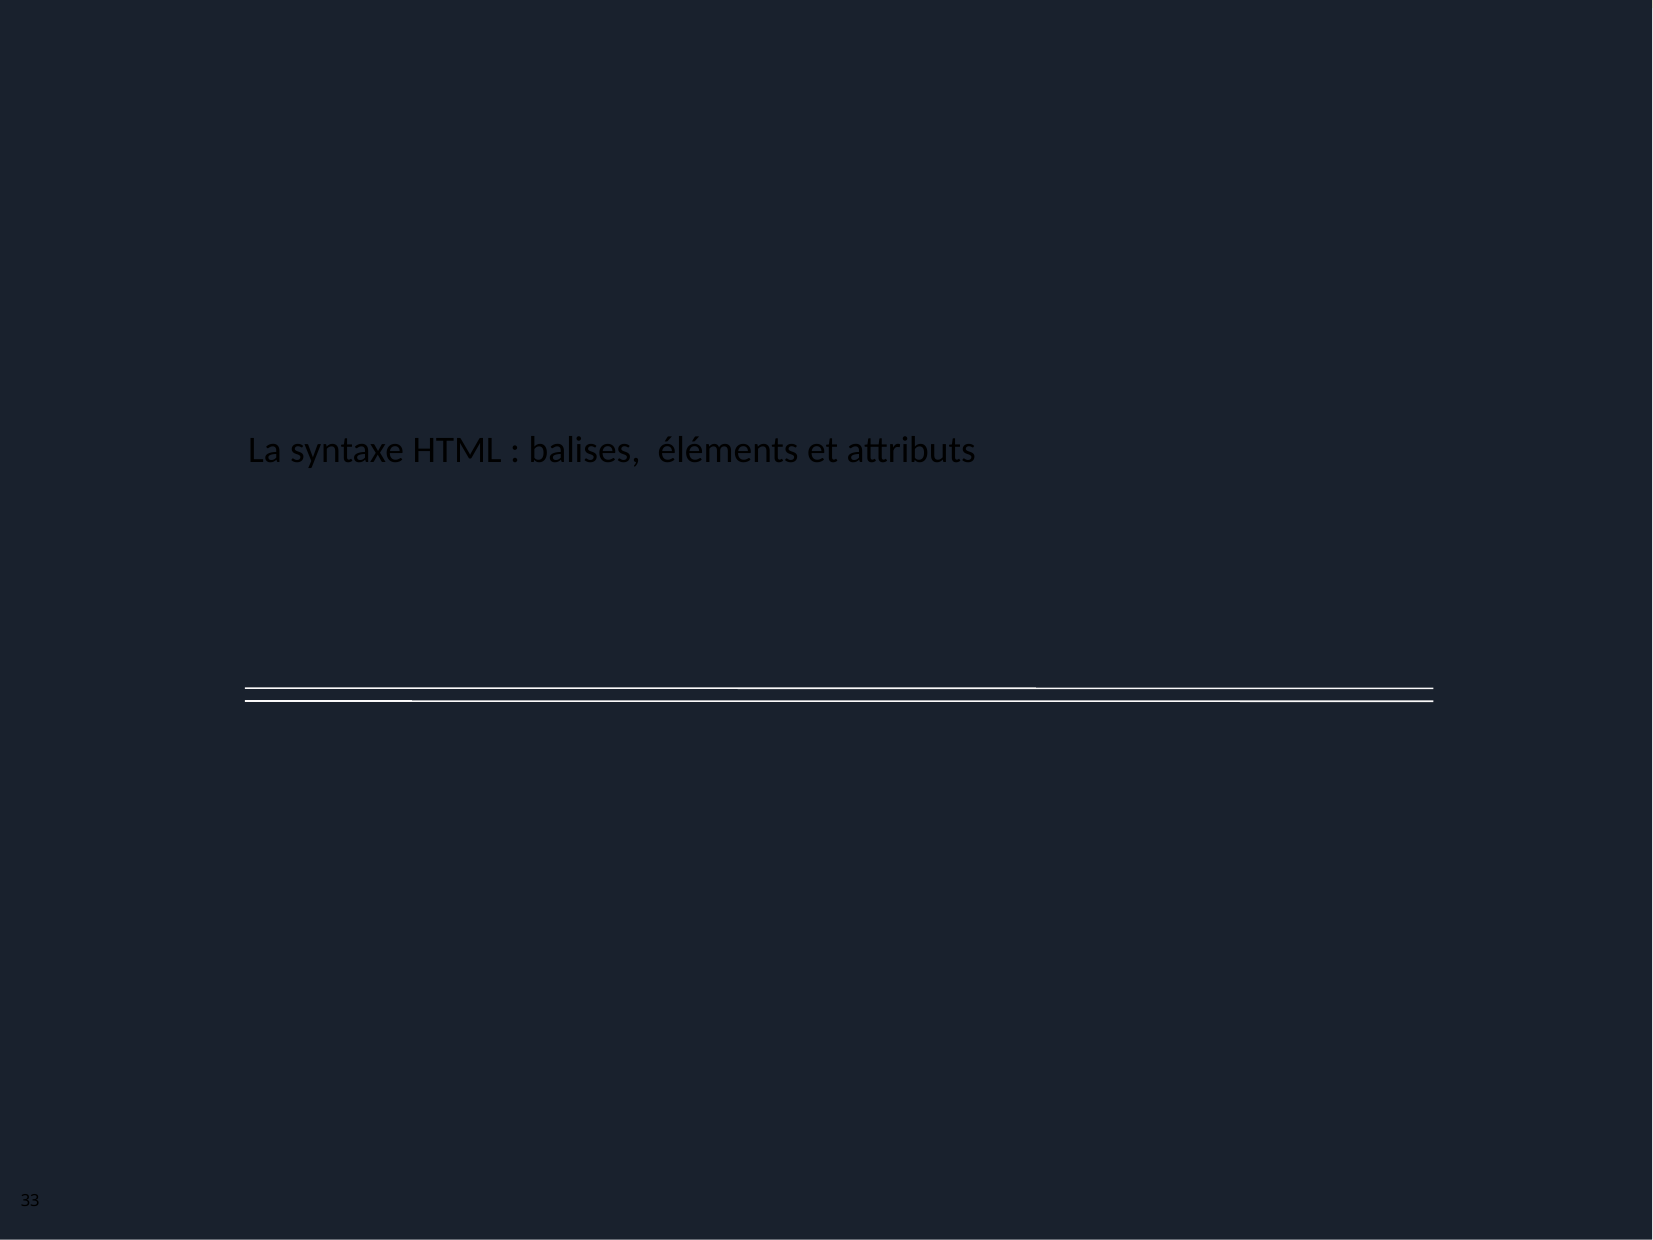

# La syntaxe HTML : balises, éléments et attributs
33